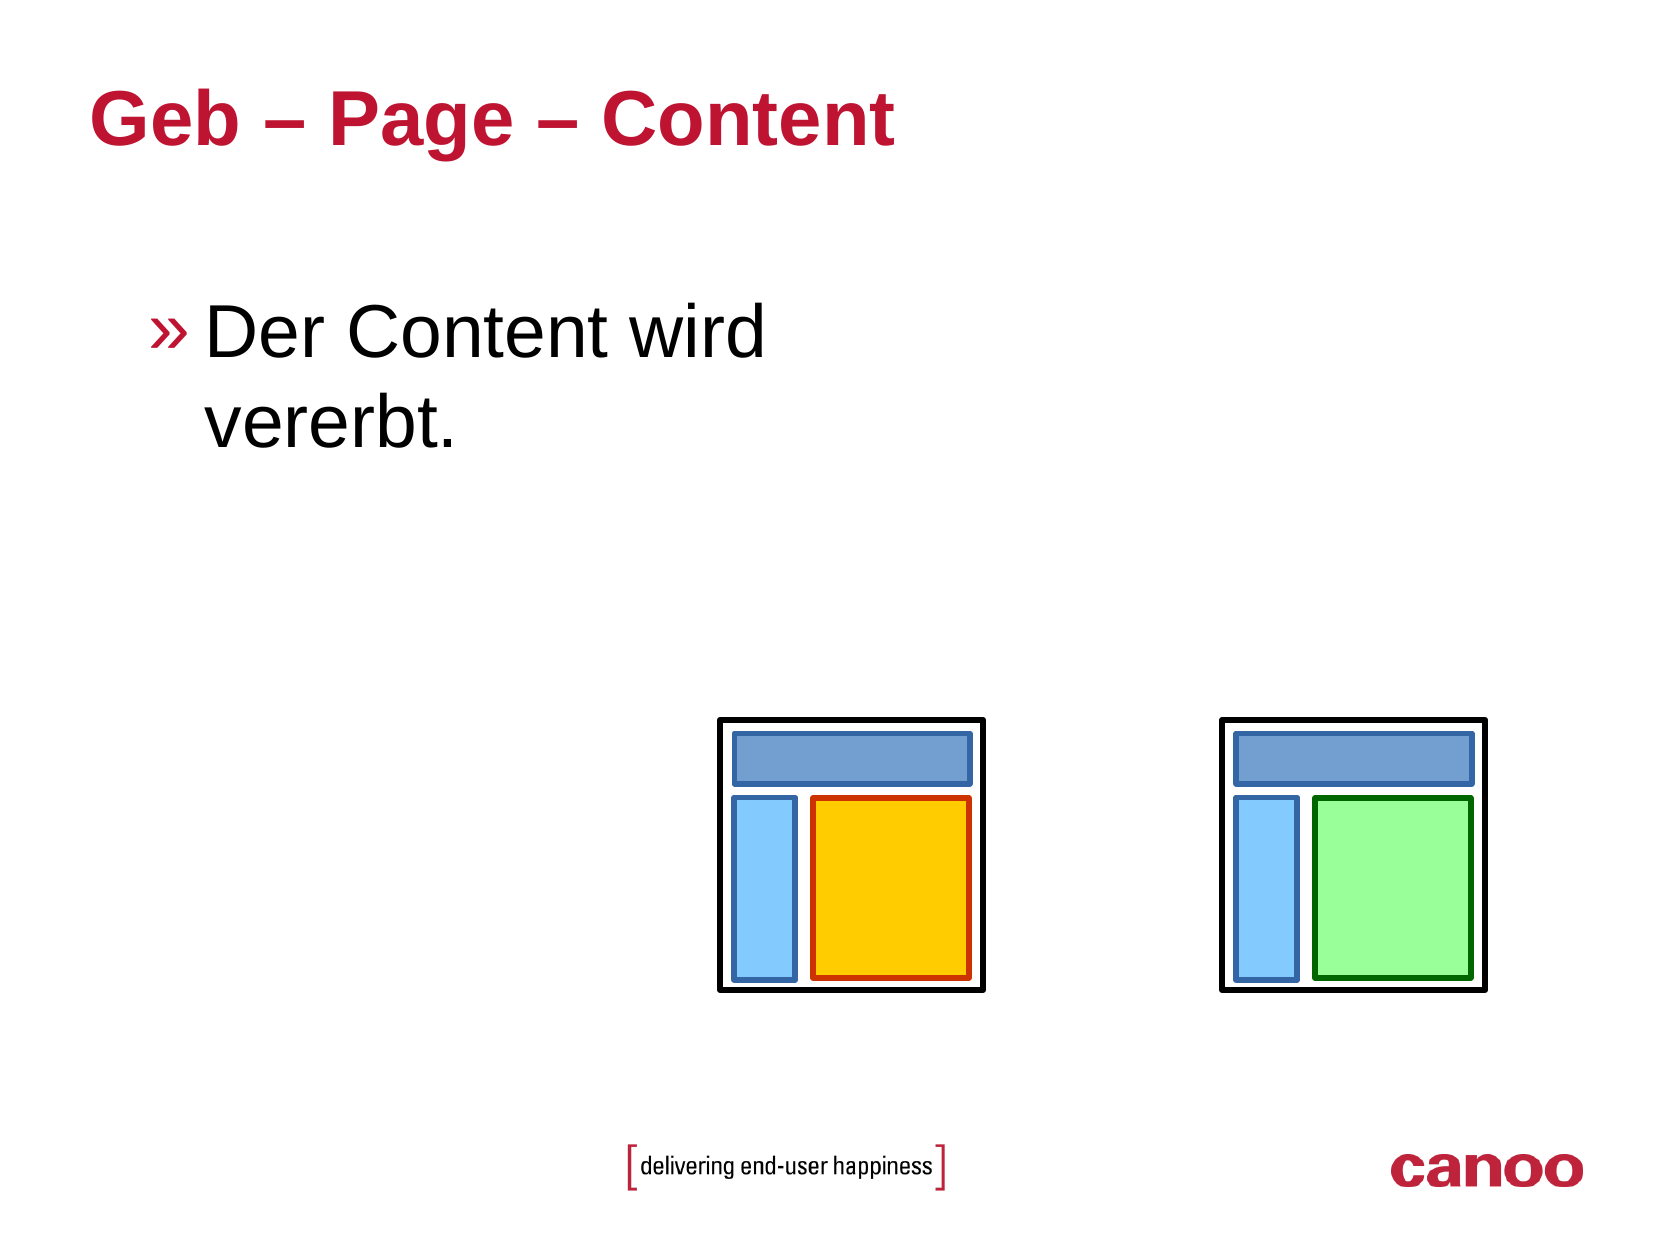

# Geb – Page – Content
Der Content wird
vererbt.